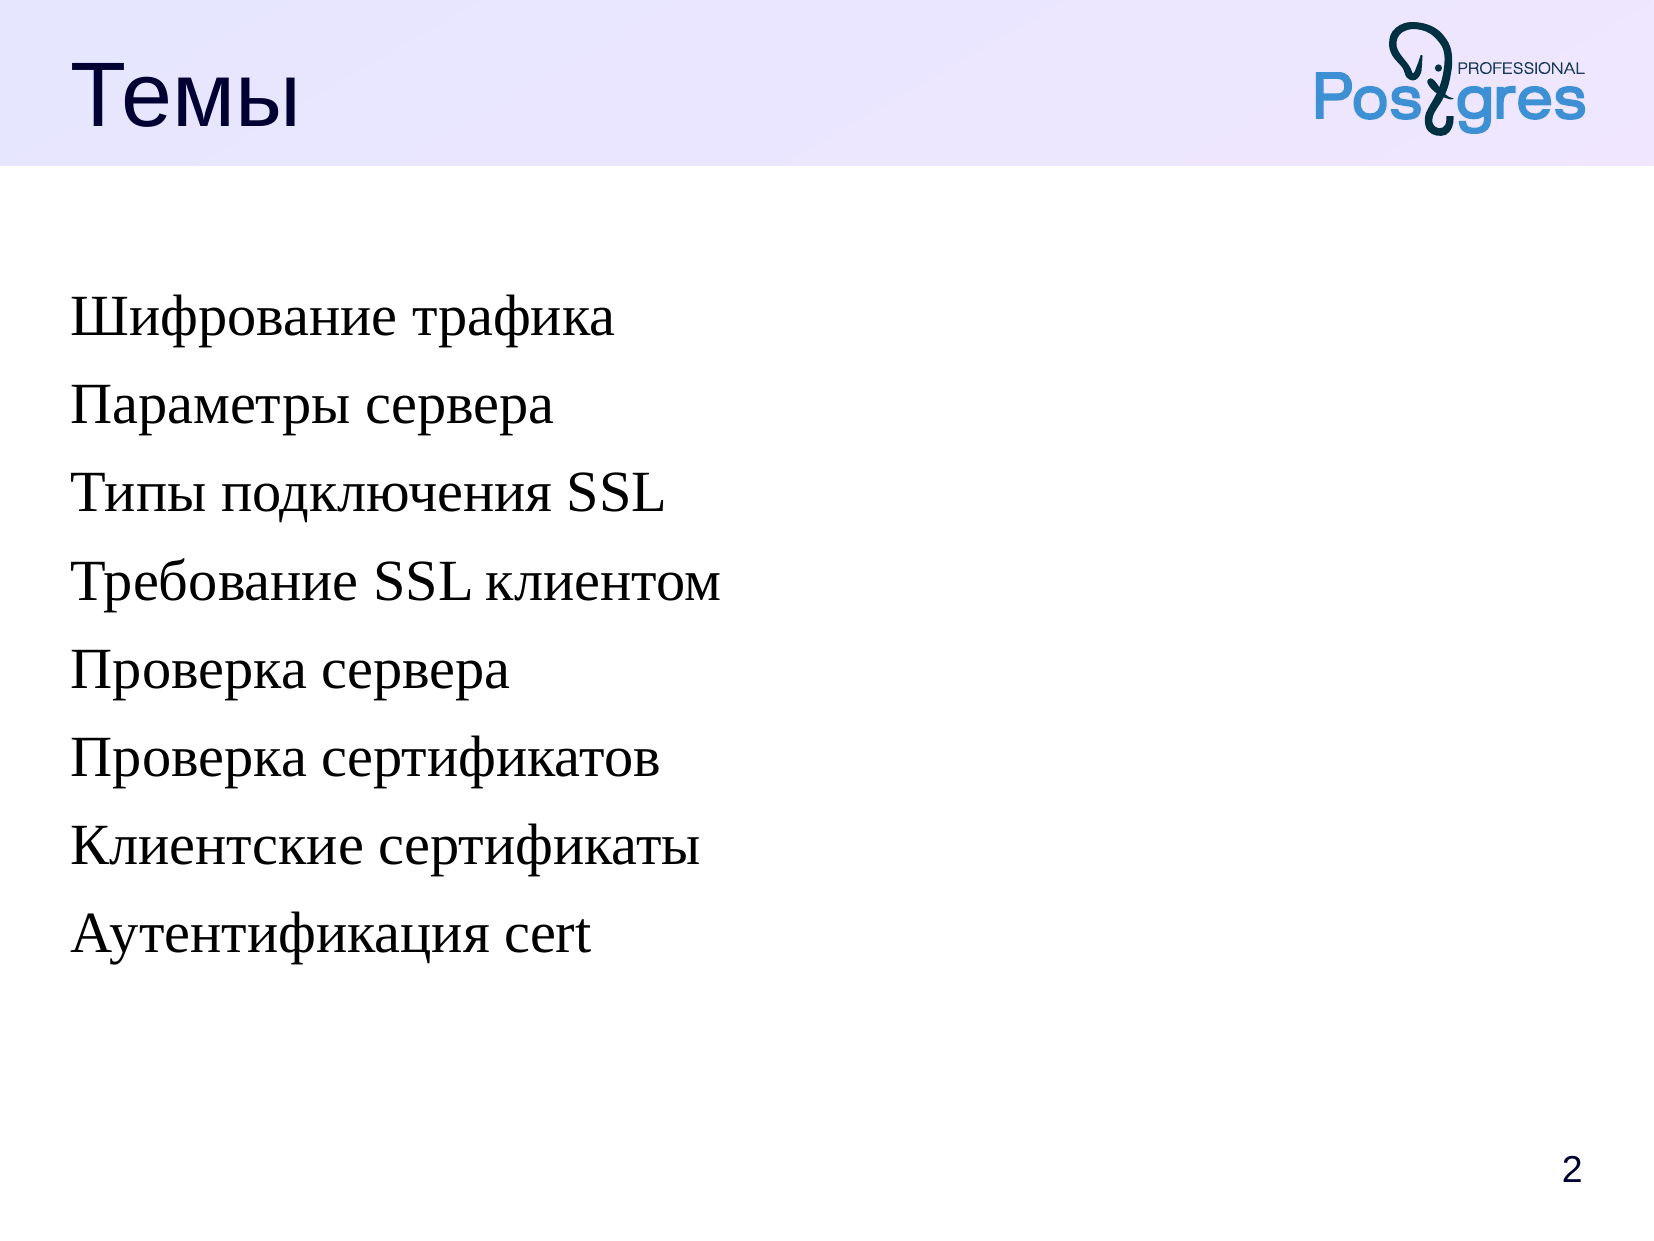

# Темы
Шифрование трафика
Параметры сервера
Типы подключения SSL
Требование SSL клиентом
Проверка сервера
Проверка сертификатов
Клиентские сертификаты
Аутентификация cert